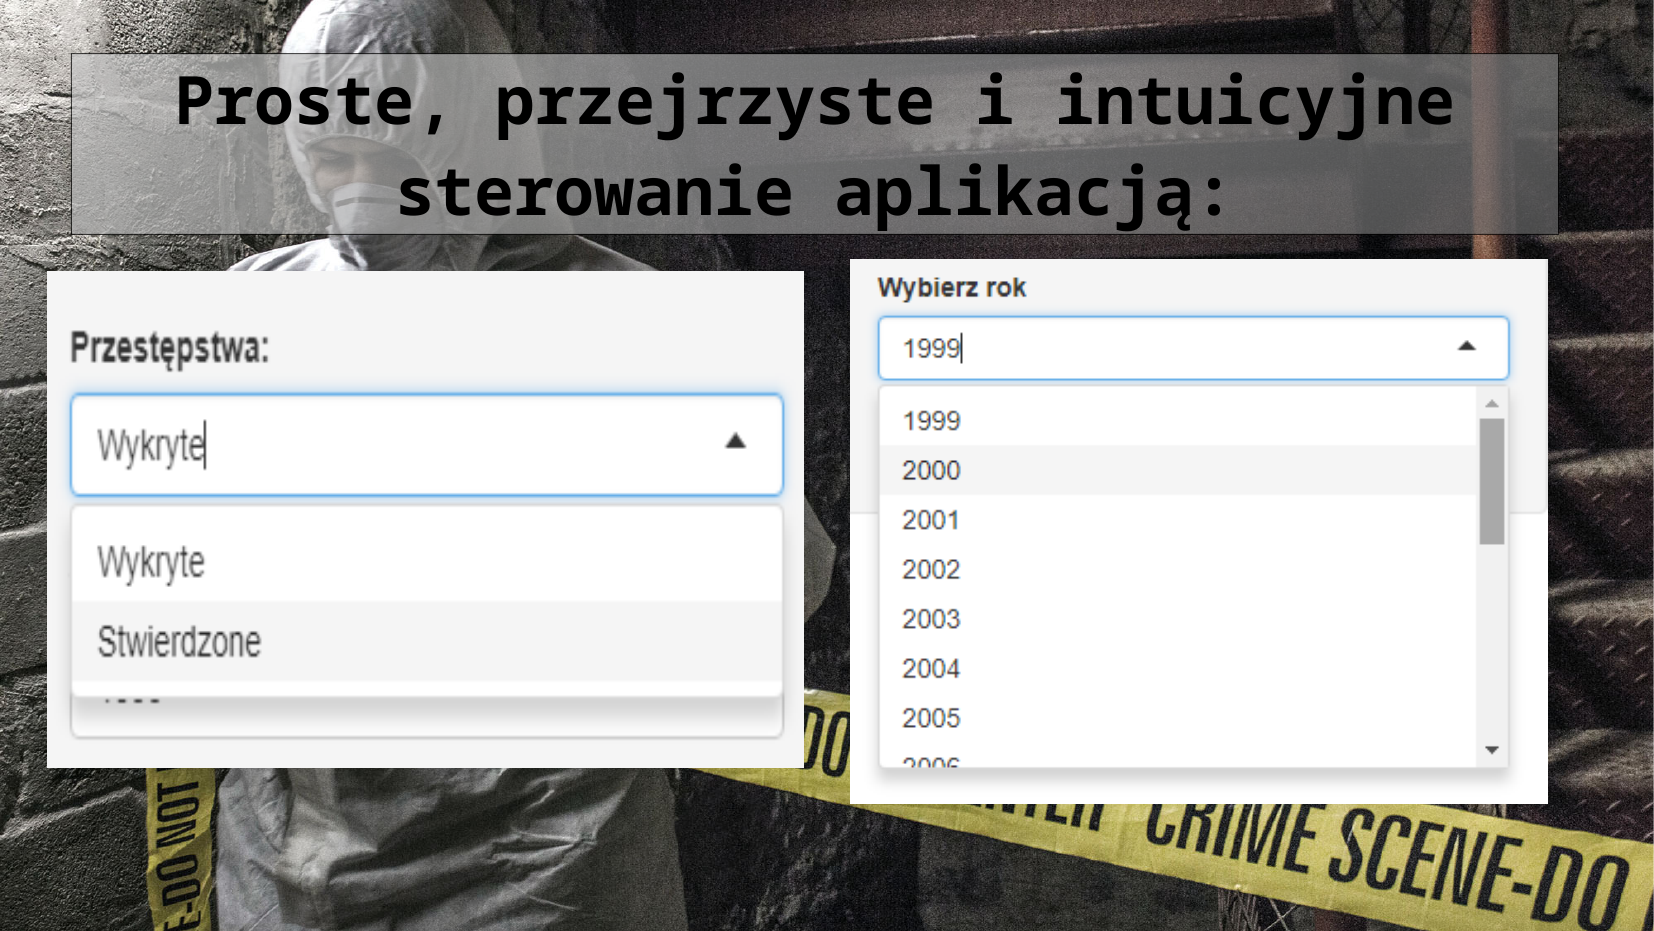

# Proste, przejrzyste i intuicyjne sterowanie aplikacją: